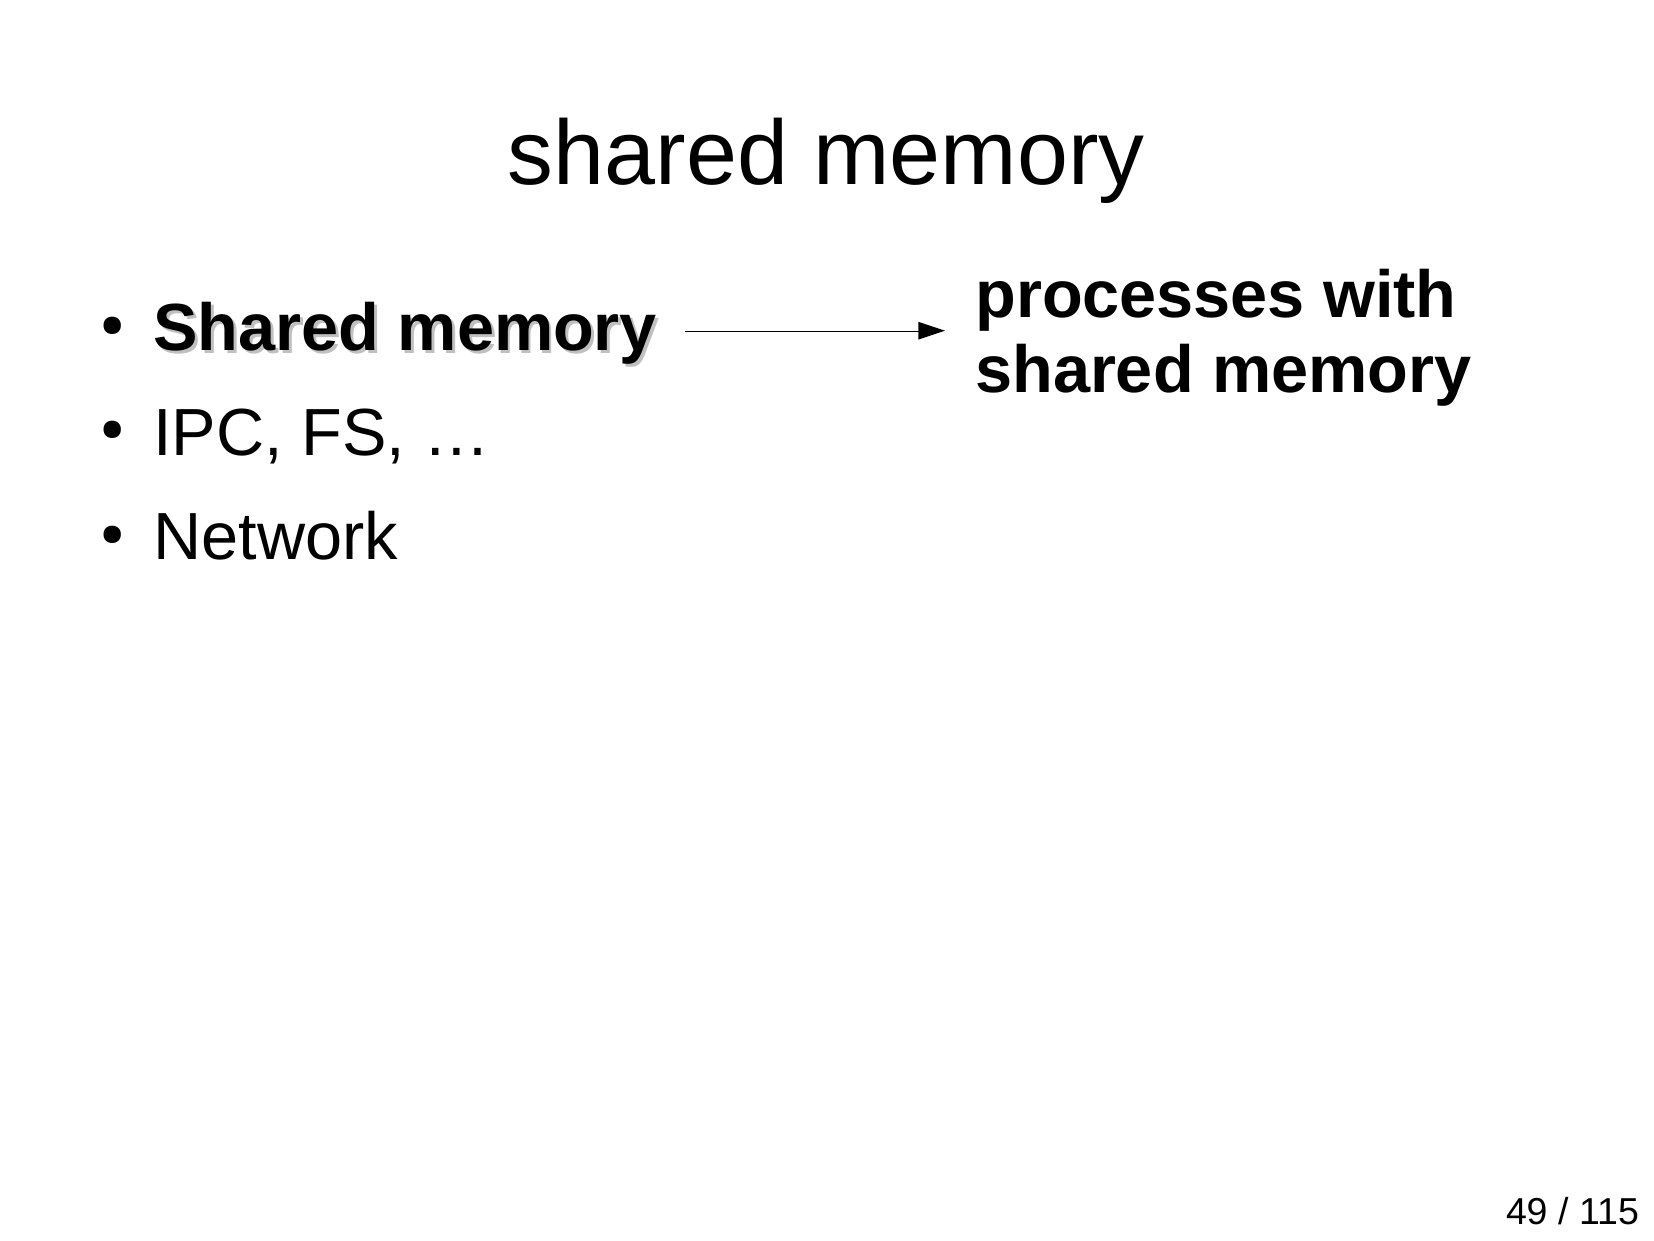

# shared memory
processes with
shared memory
Shared memory
IPC, FS, …
Network